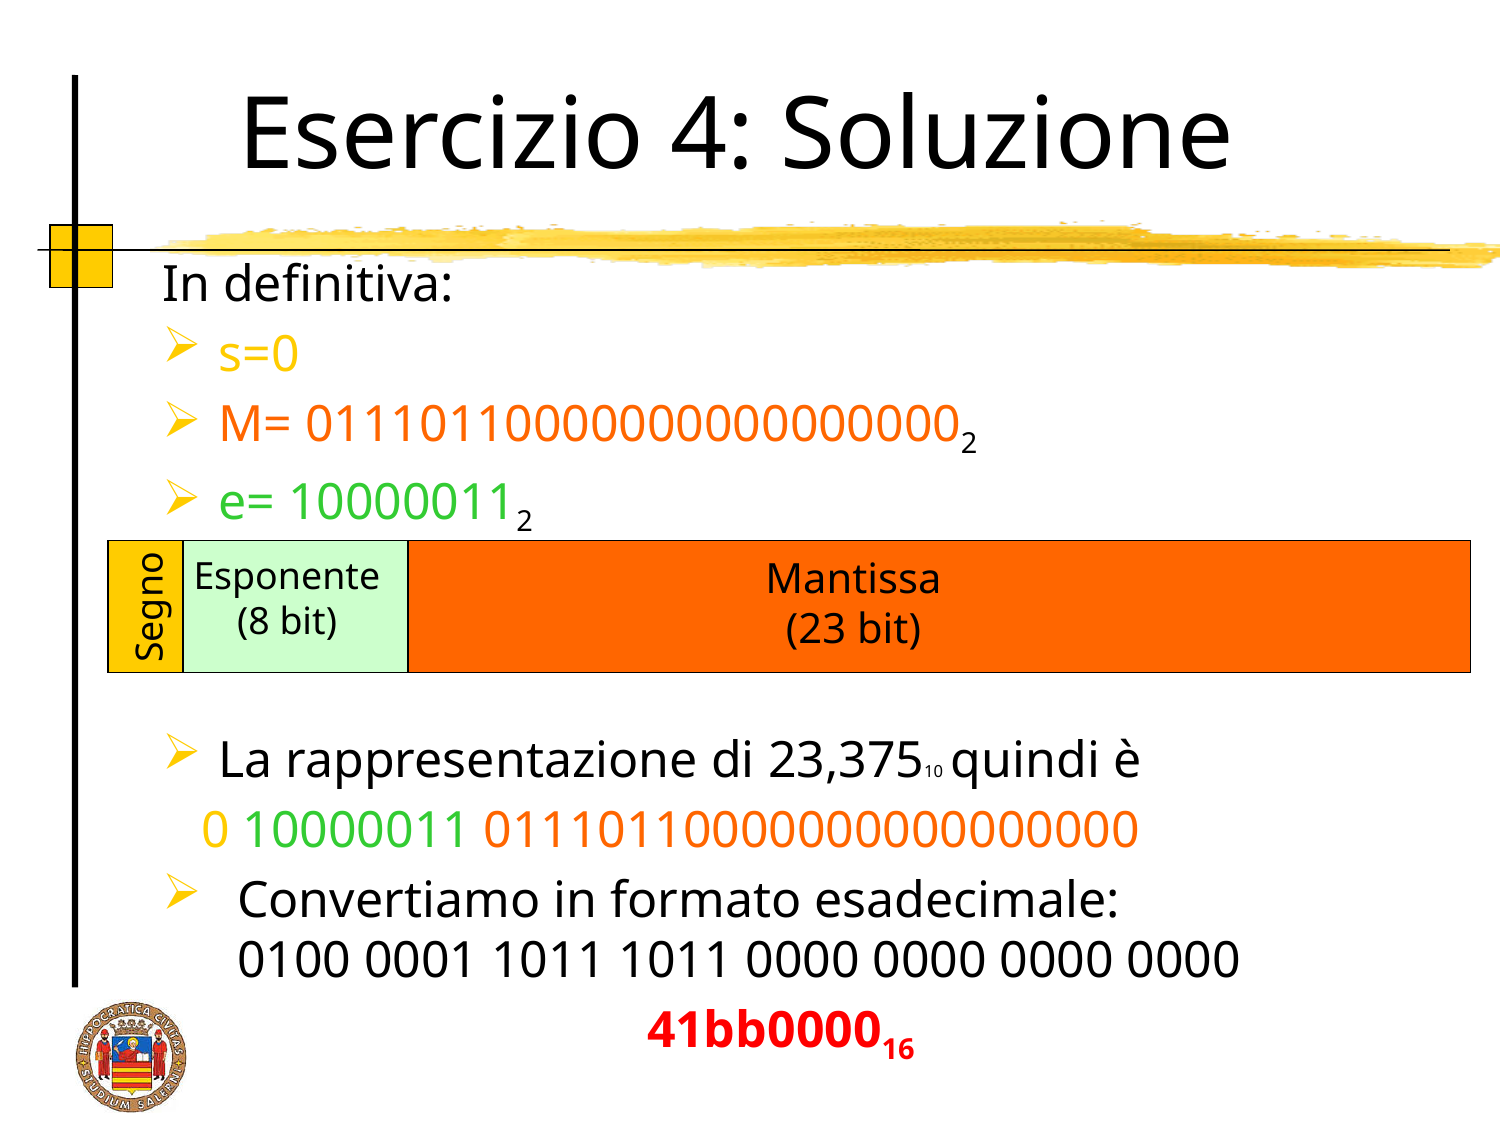

Esercizio 4: Soluzione
# In definitiva:
s=0
M= 011101100000000000000002
e= 100000112
La rappresentazione di 23,37510 quindi è
 0 10000011 01110110000000000000000
Convertiamo in formato esadecimale:
0100 0001 1011 1011 0000 0000 0000 0000
41bb000016
Esponente
(8 bit)
Mantissa
(23 bit)
Segno